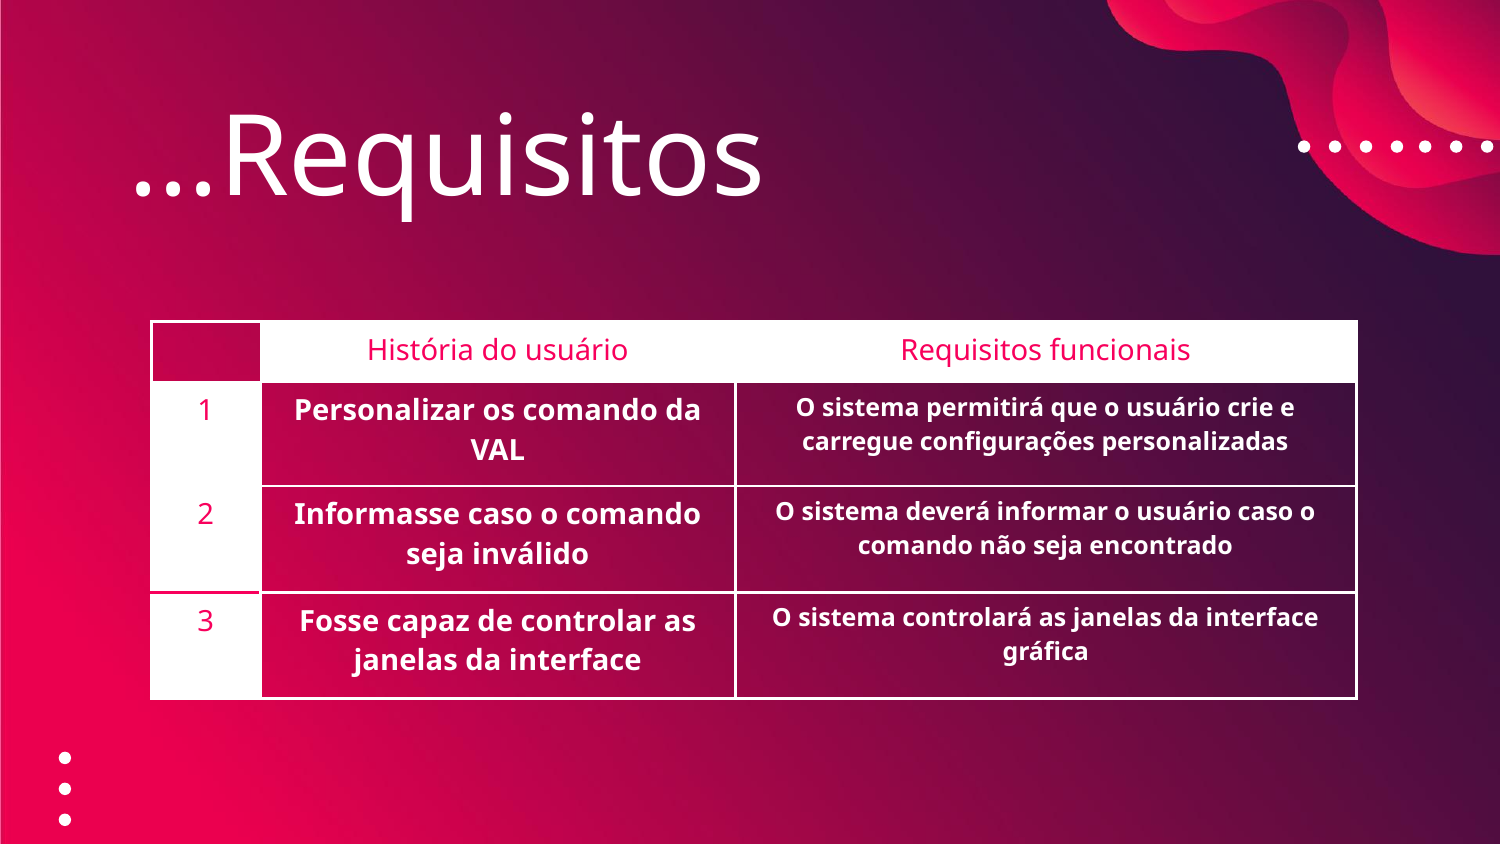

...Requisitos
| | História do usuário | Requisitos funcionais |
| --- | --- | --- |
| 1 | Personalizar os comando da VAL | O sistema permitirá que o usuário crie e carregue configurações personalizadas |
| 2 | Informasse caso o comando seja inválido | O sistema deverá informar o usuário caso o comando não seja encontrado |
| 3 | Fosse capaz de controlar as janelas da interface | O sistema controlará as janelas da interface gráfica |